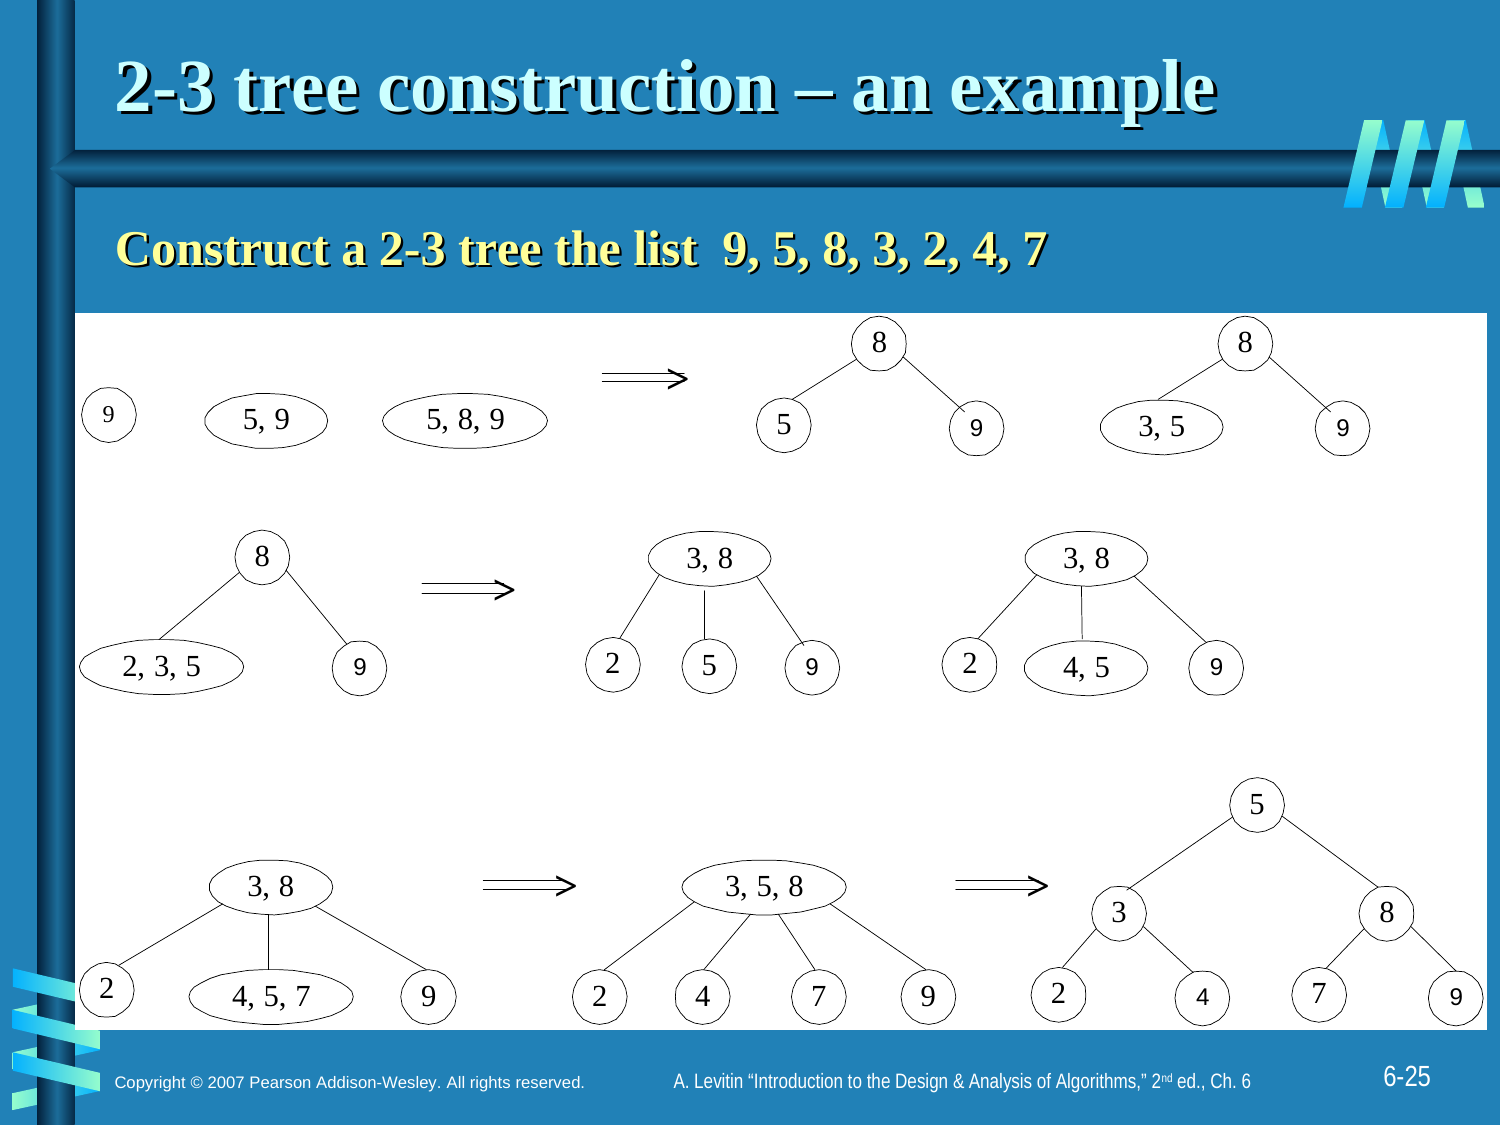

# 2-3 tree construction – an example
Construct a 2-3 tree the list 9, 5, 8, 3, 2, 4, 7